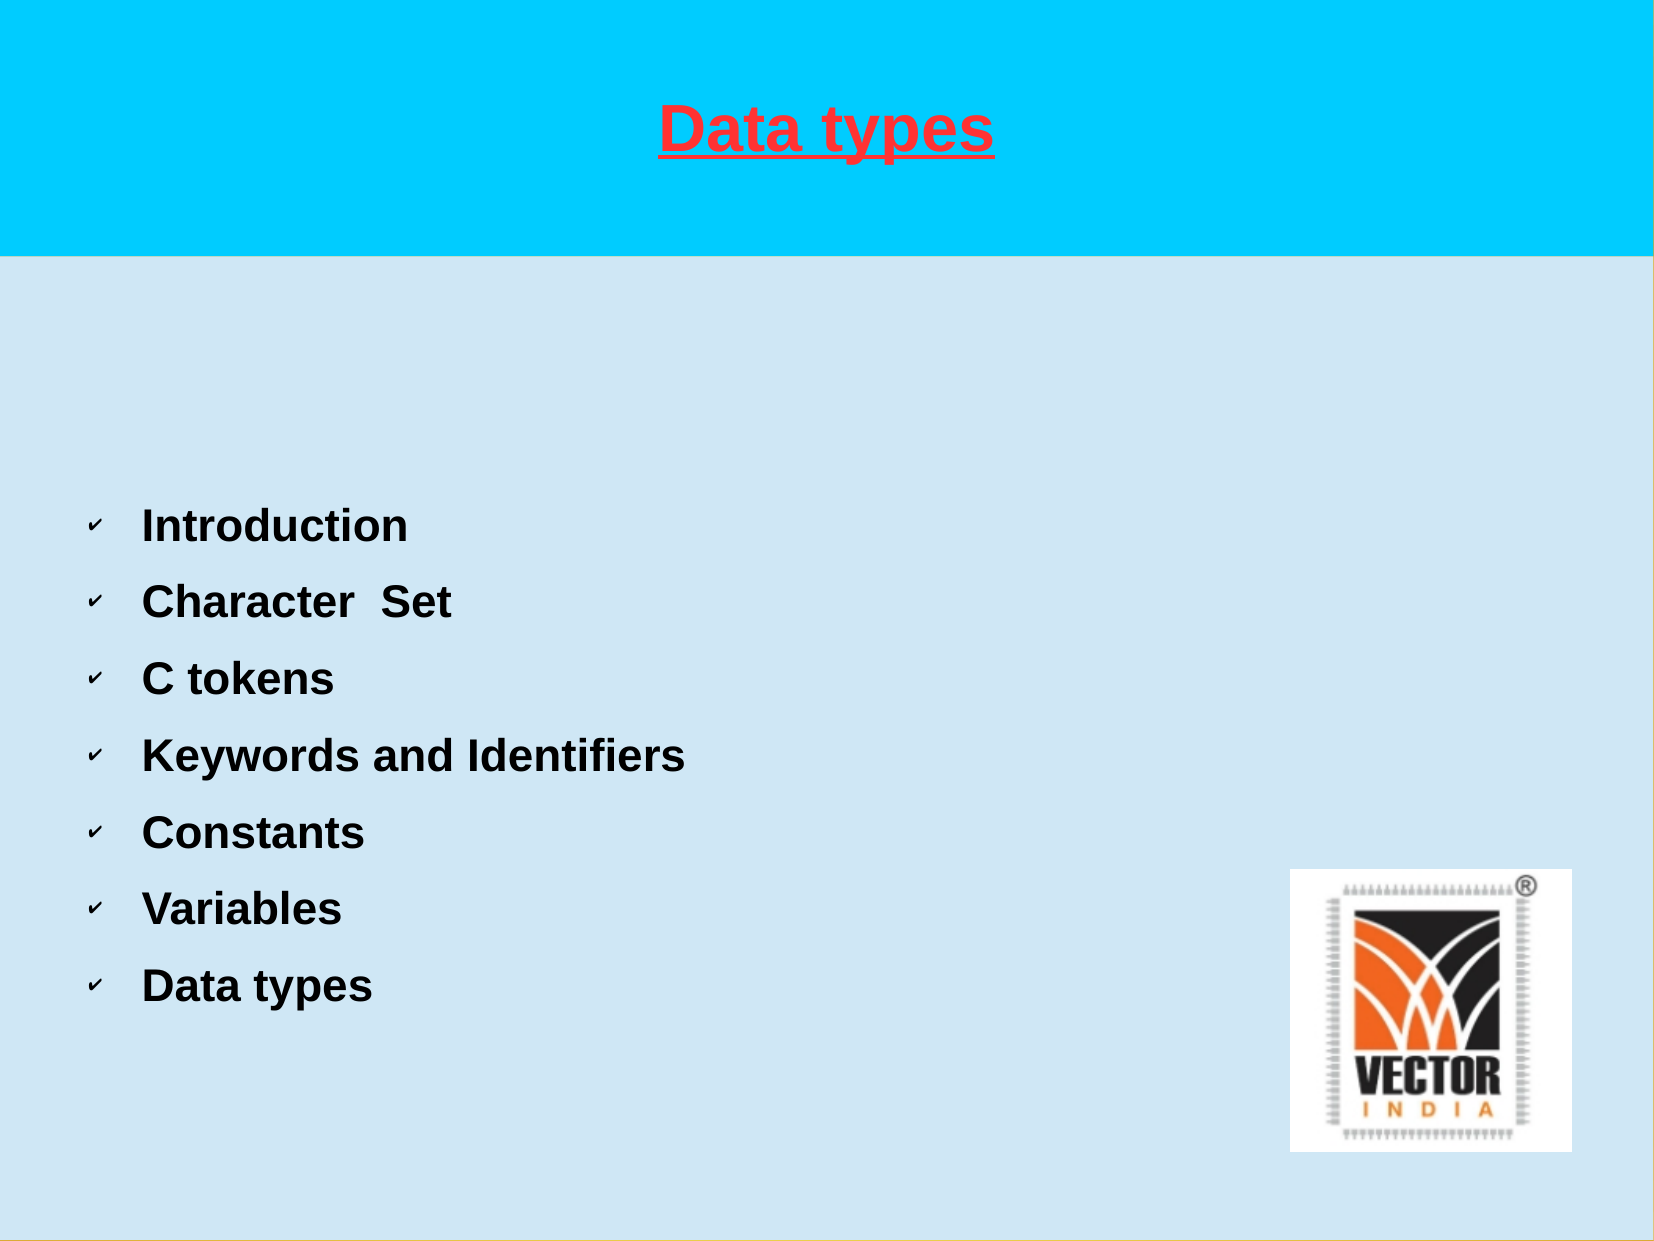

# Data types
Introduction
Character Set
C tokens
Keywords and Identifiers
Constants
Variables
Data types